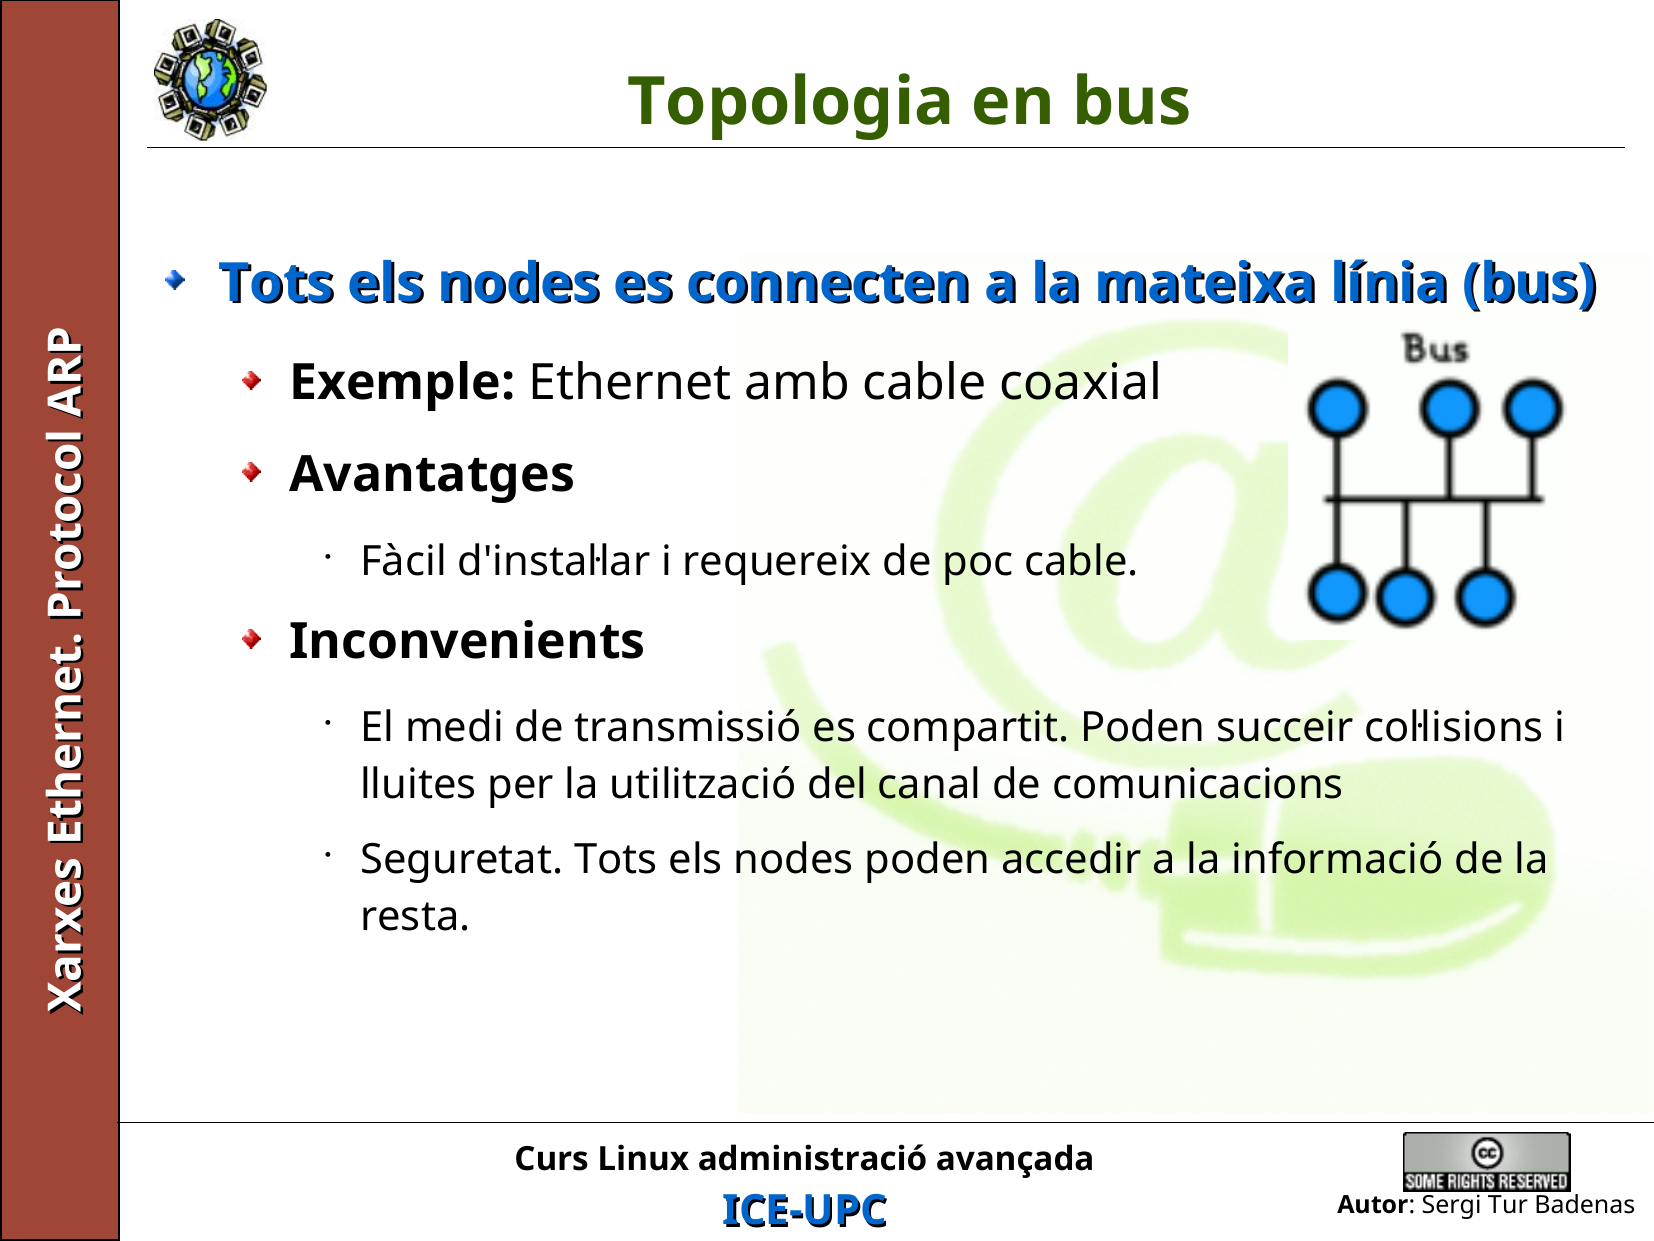

# Topologia en bus
Tots els nodes es connecten a la mateixa línia (bus)
Exemple: Ethernet amb cable coaxial
Avantatges
Fàcil d'instal·lar i requereix de poc cable.
Inconvenients
El medi de transmissió es compartit. Poden succeir col·lisions i lluites per la utilització del canal de comunicacions
Seguretat. Tots els nodes poden accedir a la informació de la resta.